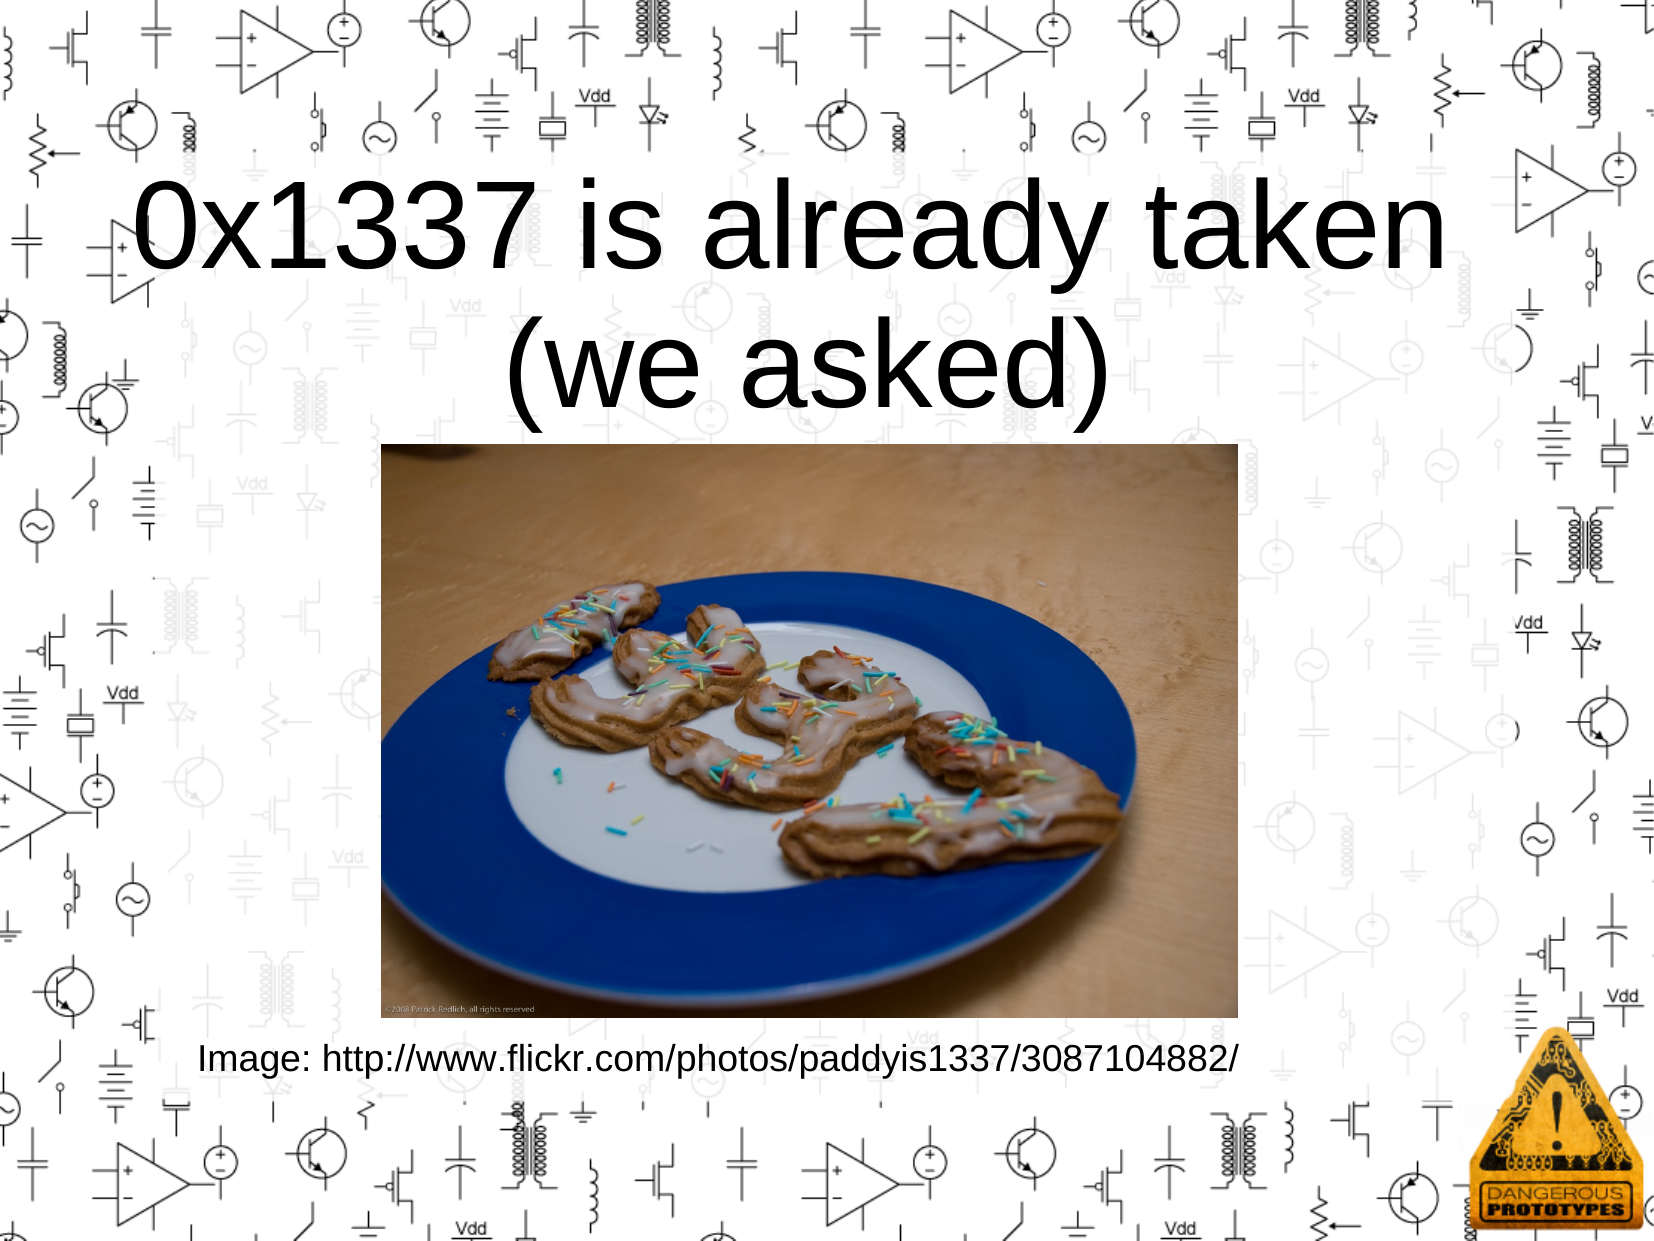

0x1337 is already taken
(we asked)
Image: http://www.flickr.com/photos/paddyis1337/3087104882/